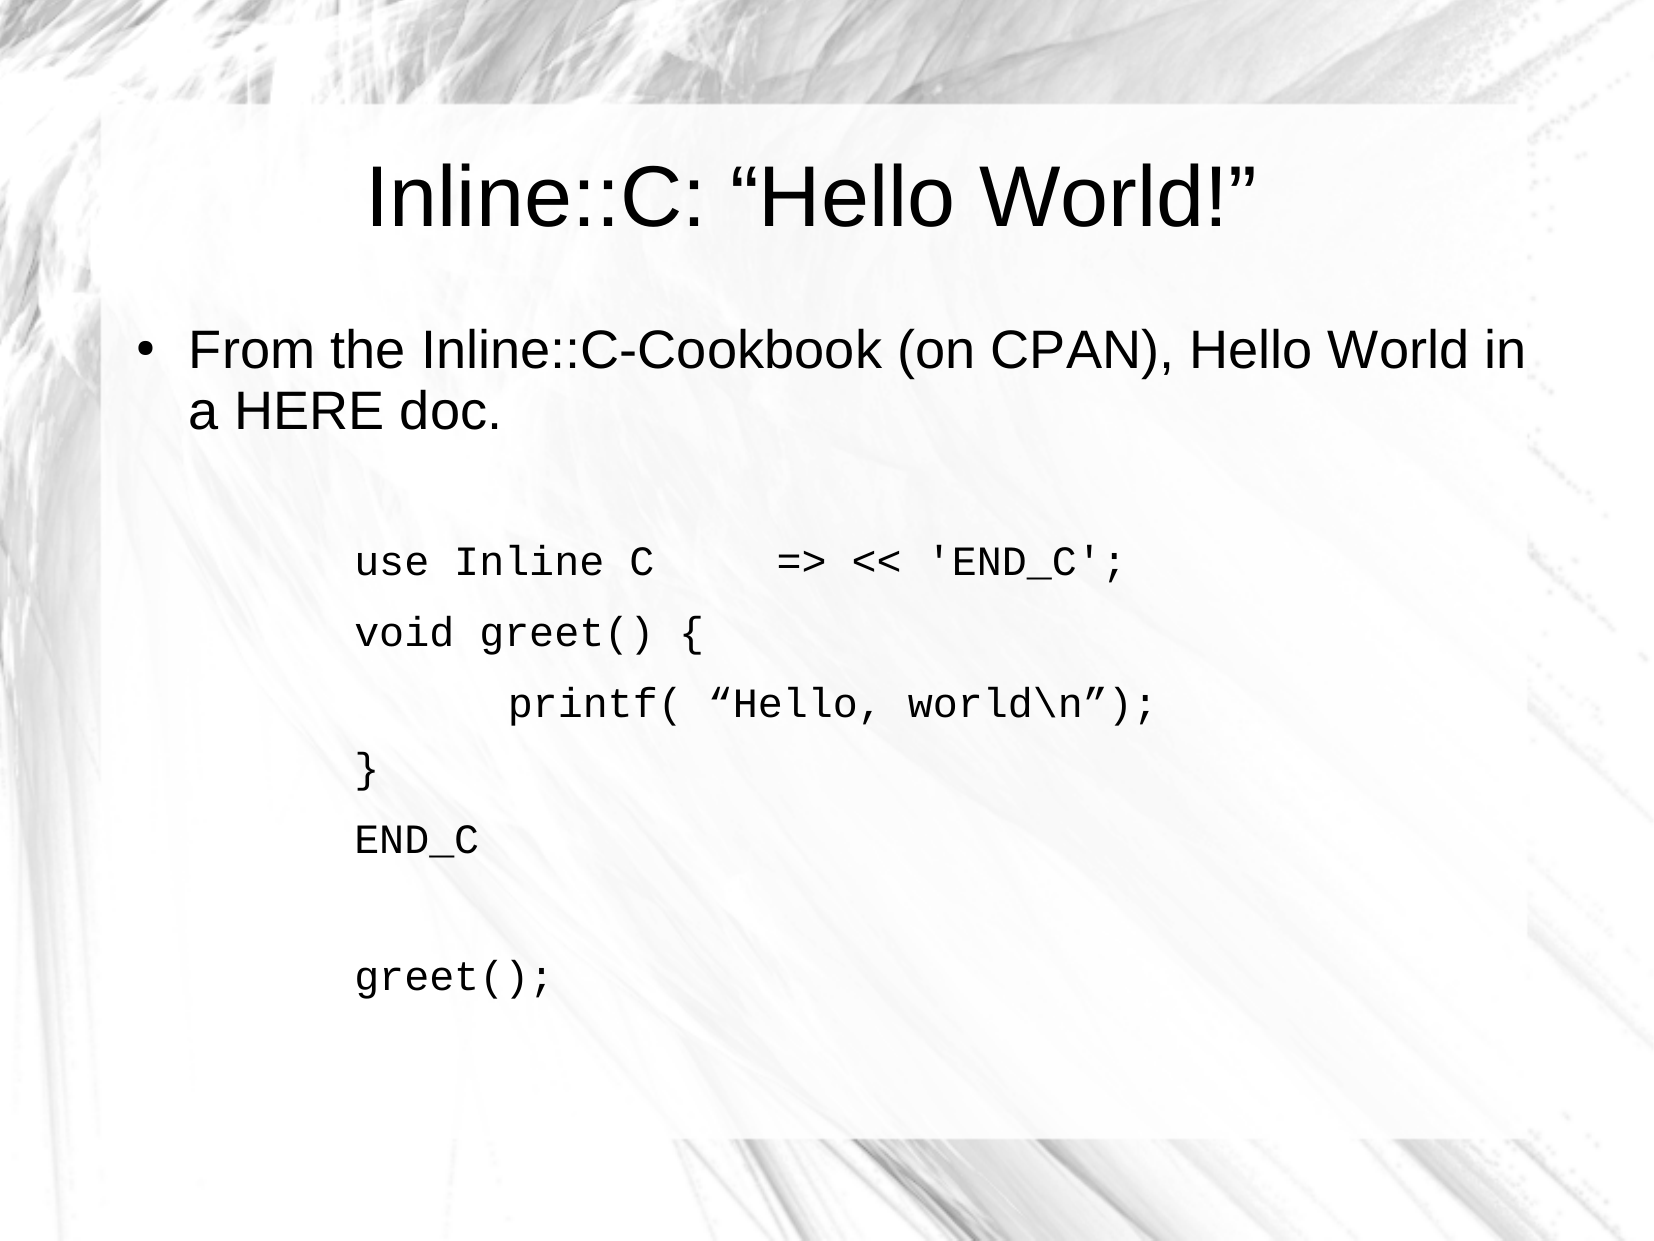

# Inline::C: “Hello World!”
From the Inline::C-Cookbook (on CPAN), Hello World in a HERE doc.
use Inline C		=>	<< 'END_C';
void greet() {
printf( “Hello, world\n”);
}
END_C
greet();